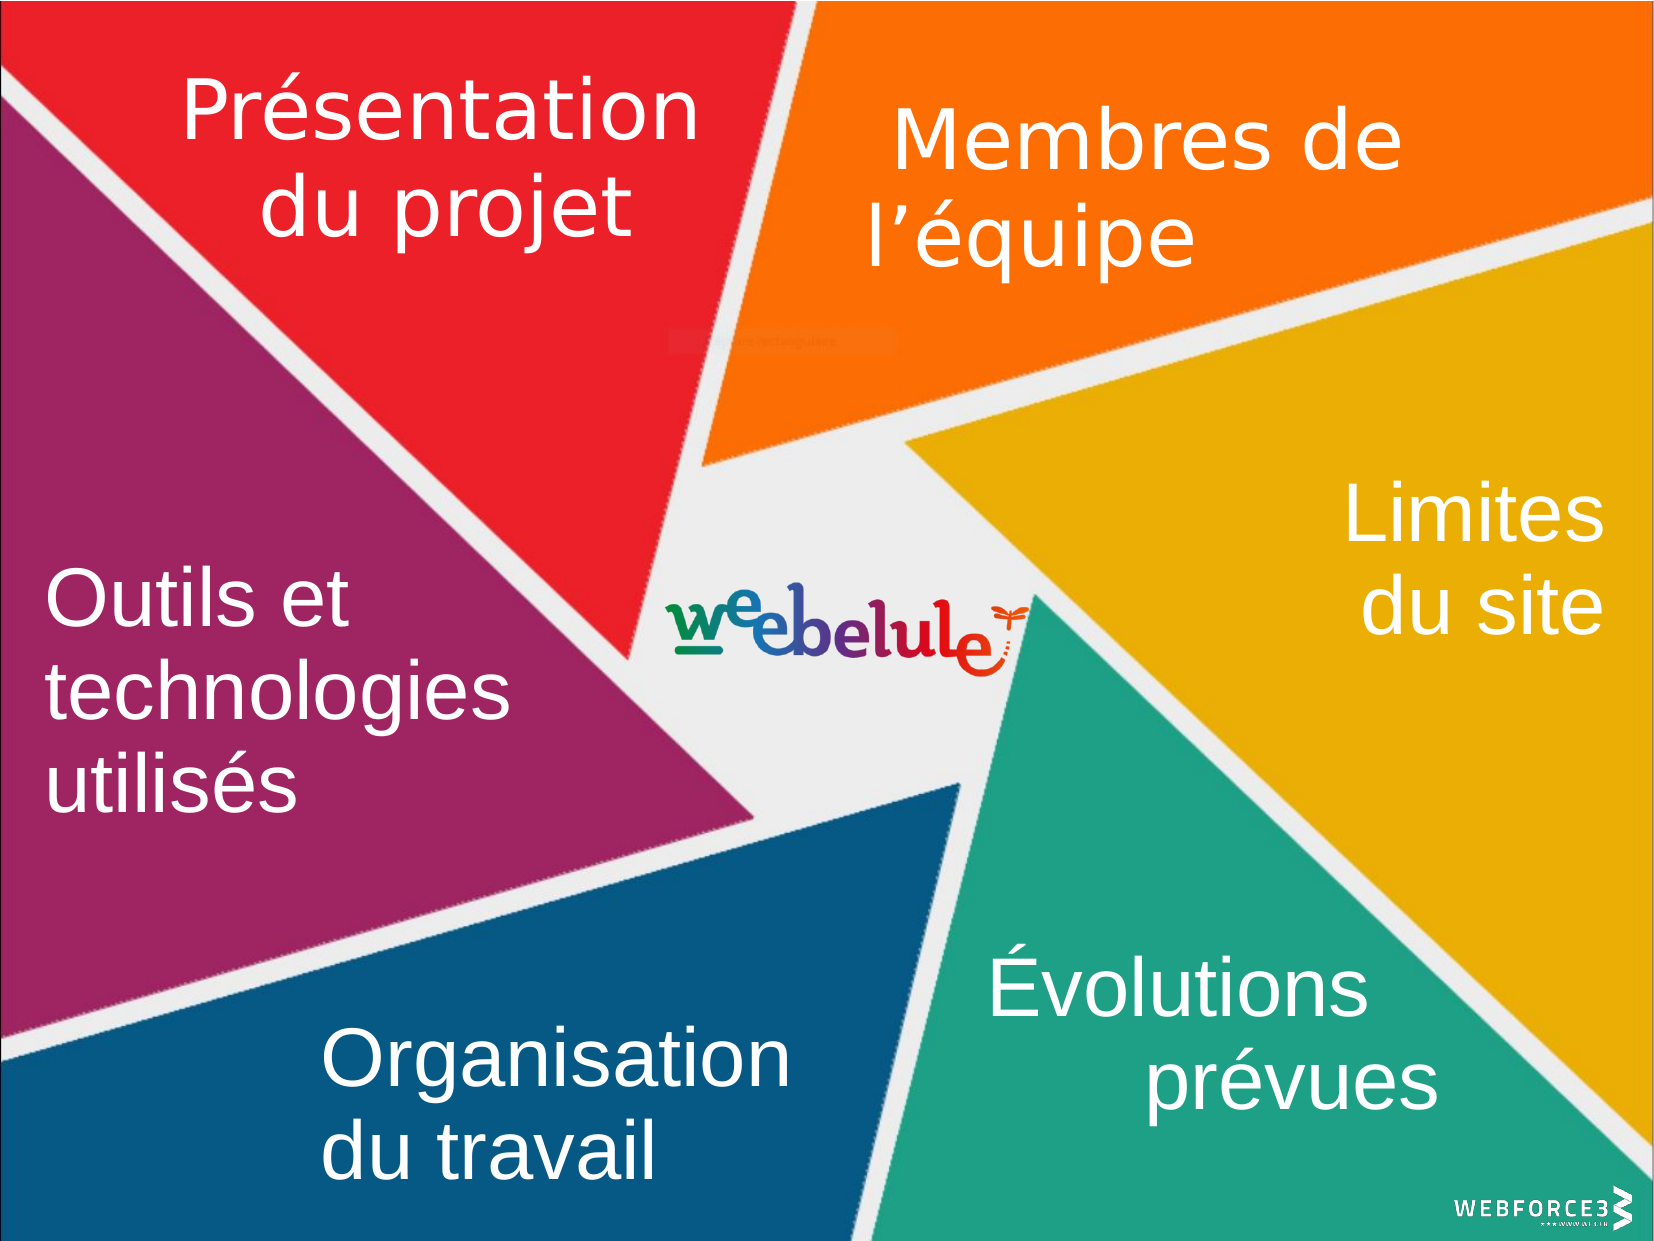

Présentation
 du projet
 Membres de l’équipe
Limites
du site
# Outils et technologies utilisés
Évolutions prévues
Organisation du travail